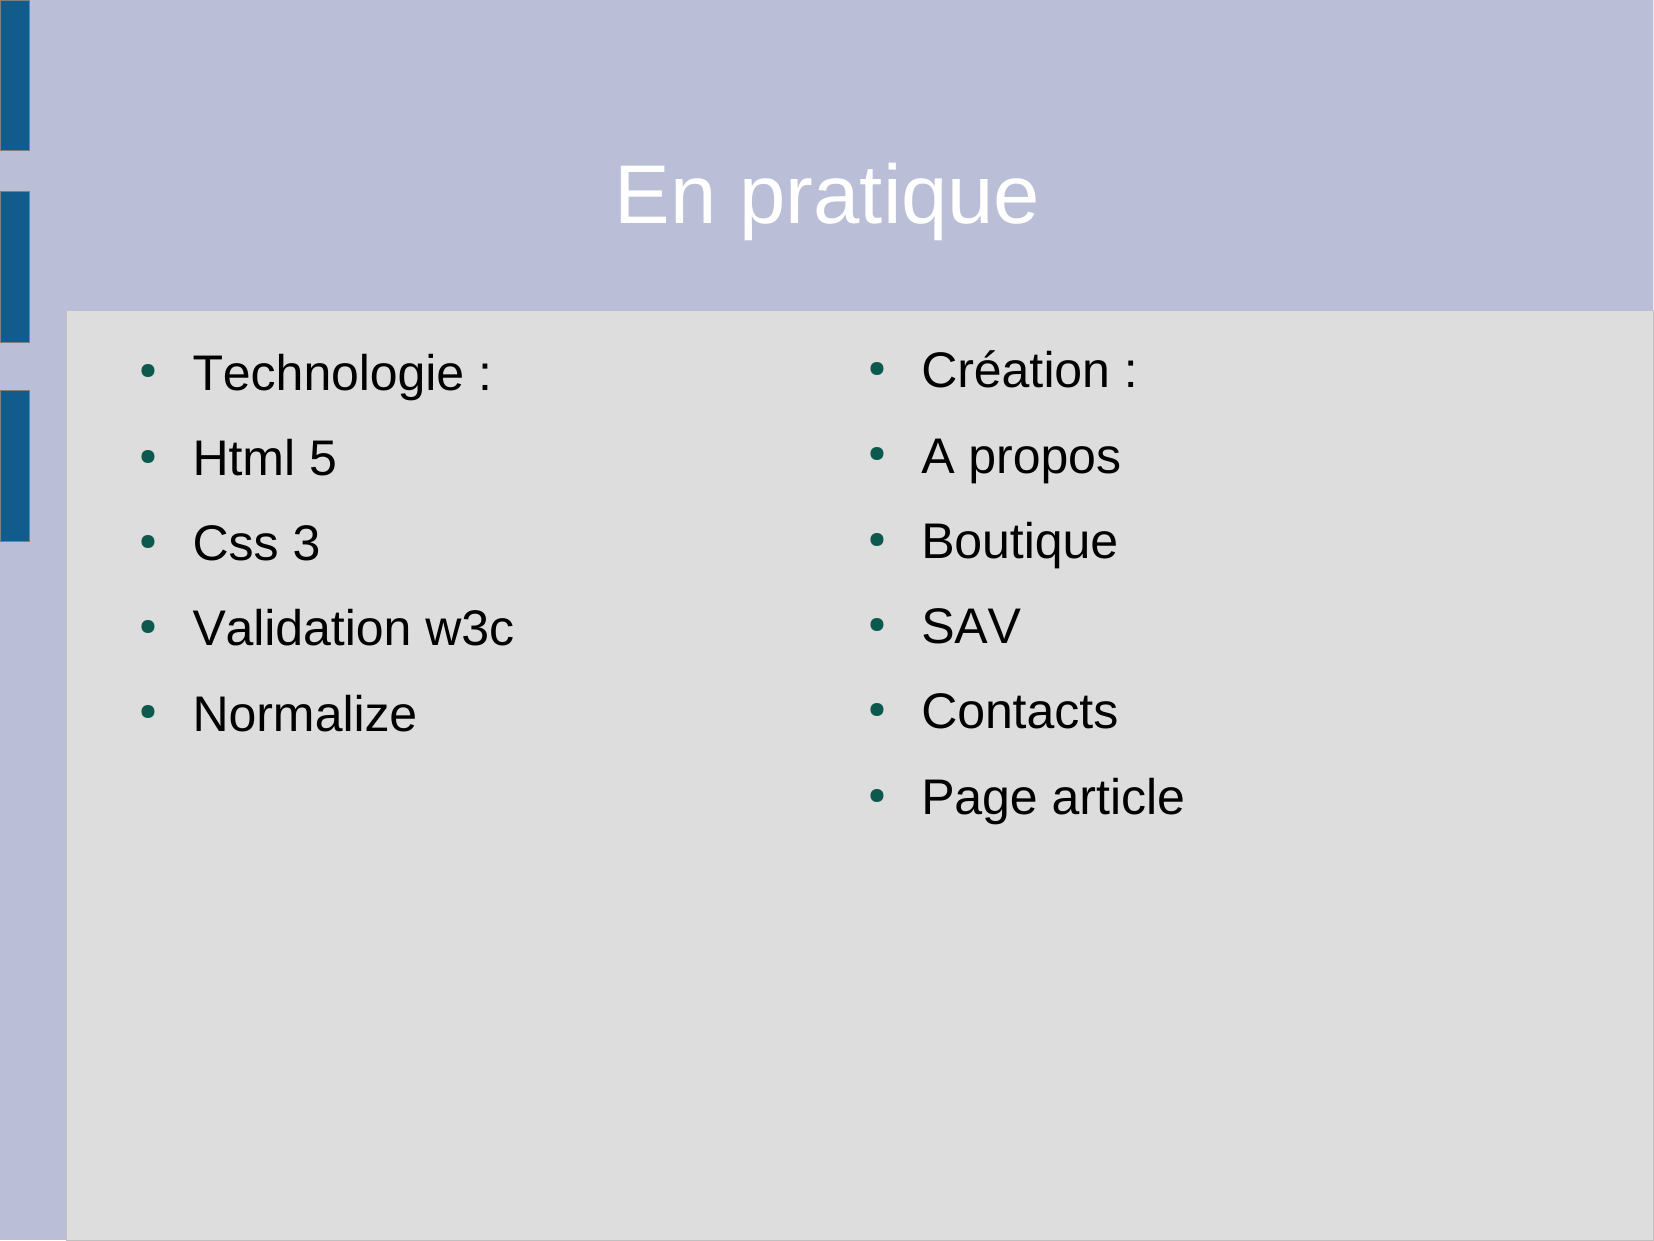

# En pratique
Création :
A propos
Boutique
SAV
Contacts
Page article
Technologie :
Html 5
Css 3
Validation w3c
Normalize